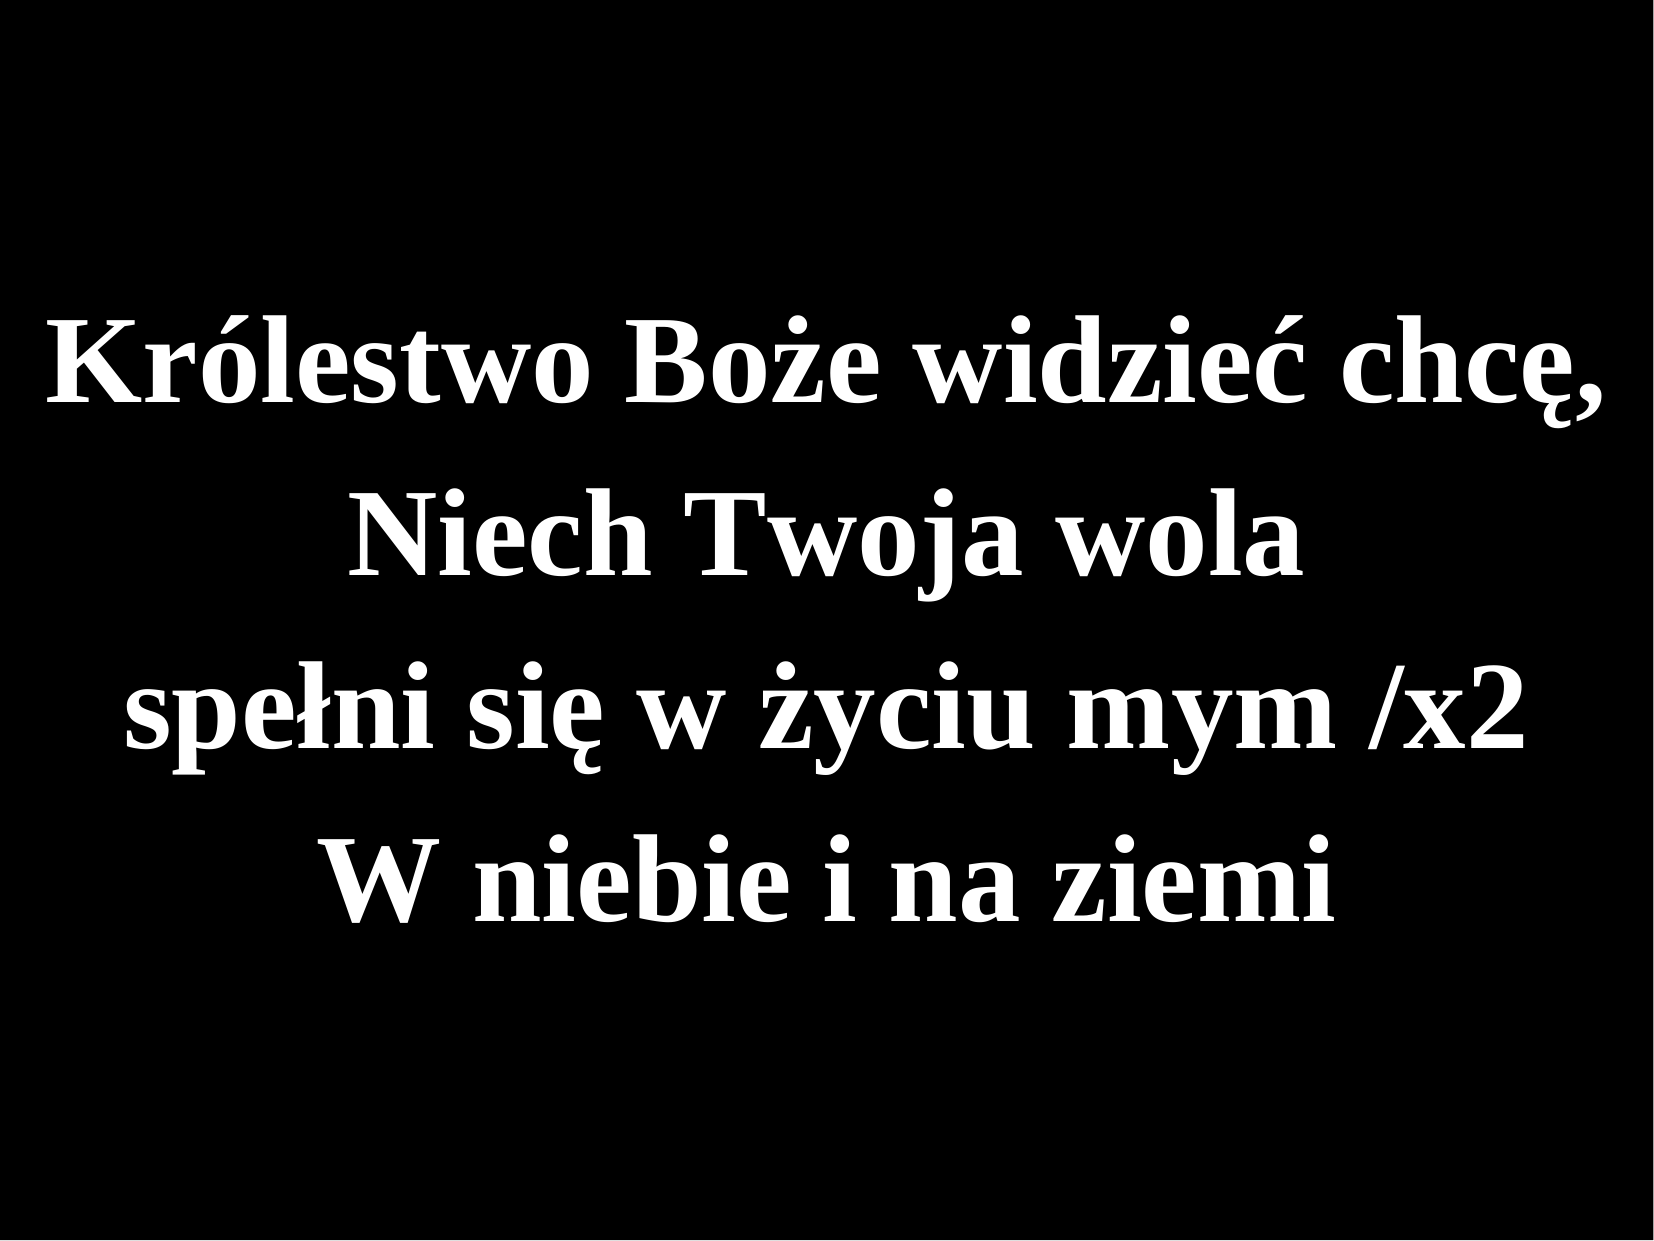

# Królestwo Boże widzieć chcę, ppp Niech Twoja wola ppp spełni się w życiu mym /x2 ppp W niebie i na ziemi